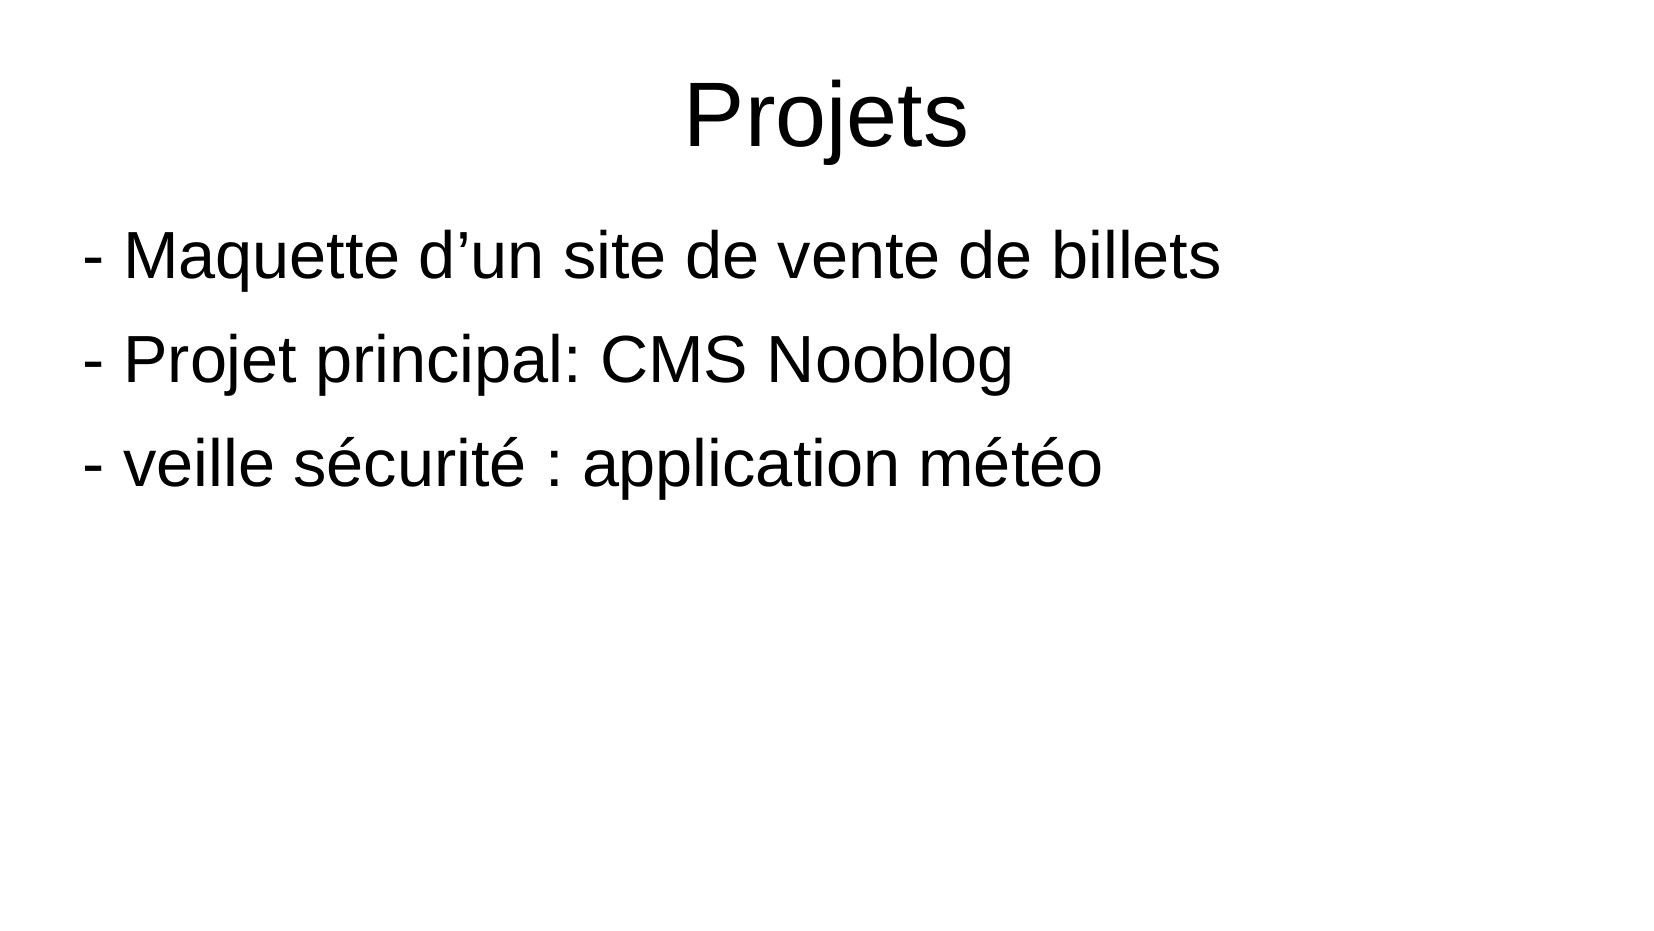

# Projets
- Maquette d’un site de vente de billets
- Projet principal: CMS Nooblog
- veille sécurité : application météo